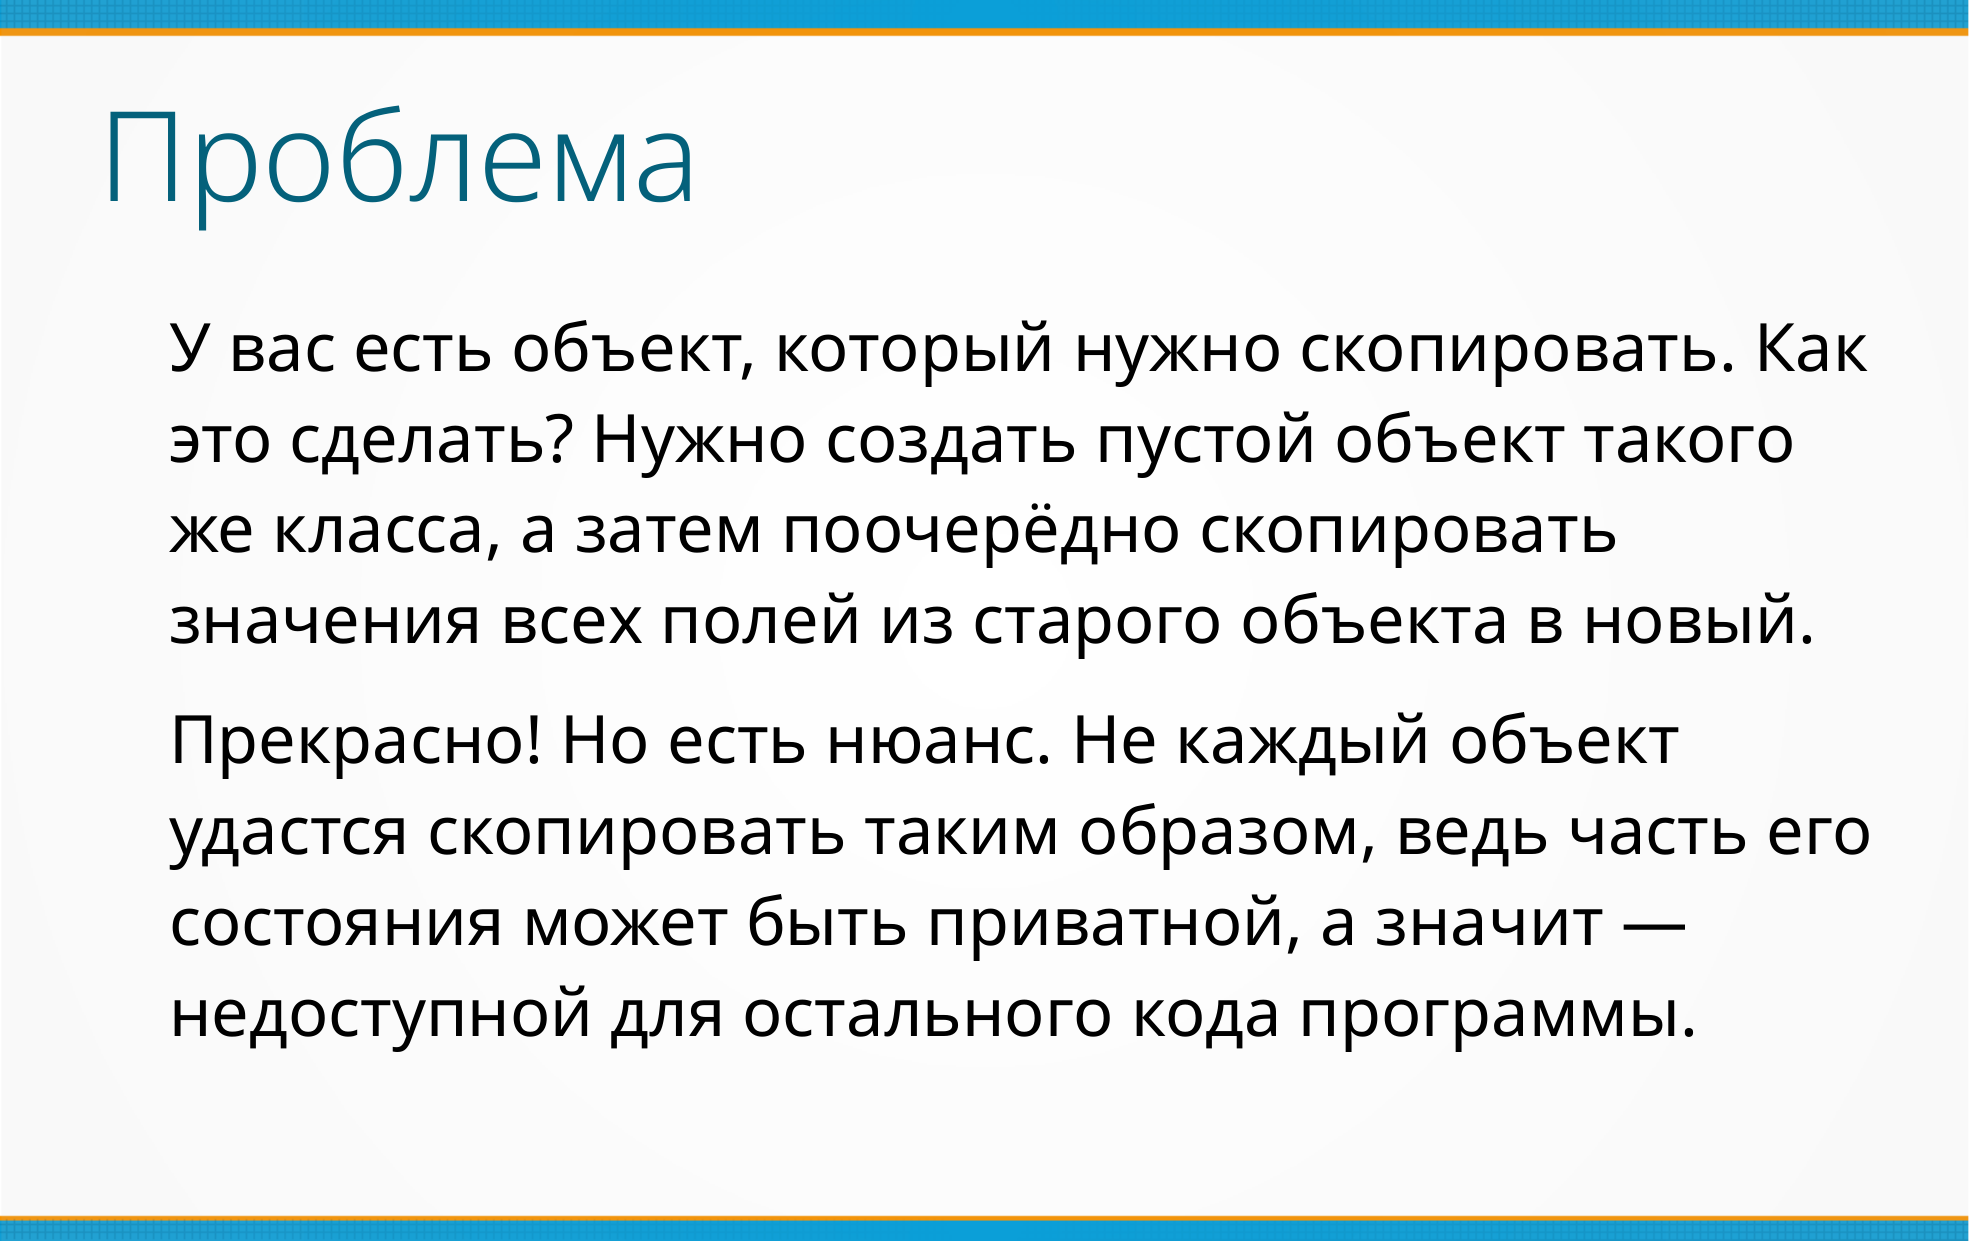

# Проблема
У вас есть объект, который нужно скопировать. Как это сделать? Нужно создать пустой объект такого же класса, а затем поочерёдно скопировать значения всех полей из старого объекта в новый.
Прекрасно! Но есть нюанс. Не каждый объект удастся скопировать таким образом, ведь часть его состояния может быть приватной, а значит — недоступной для остального кода программы.